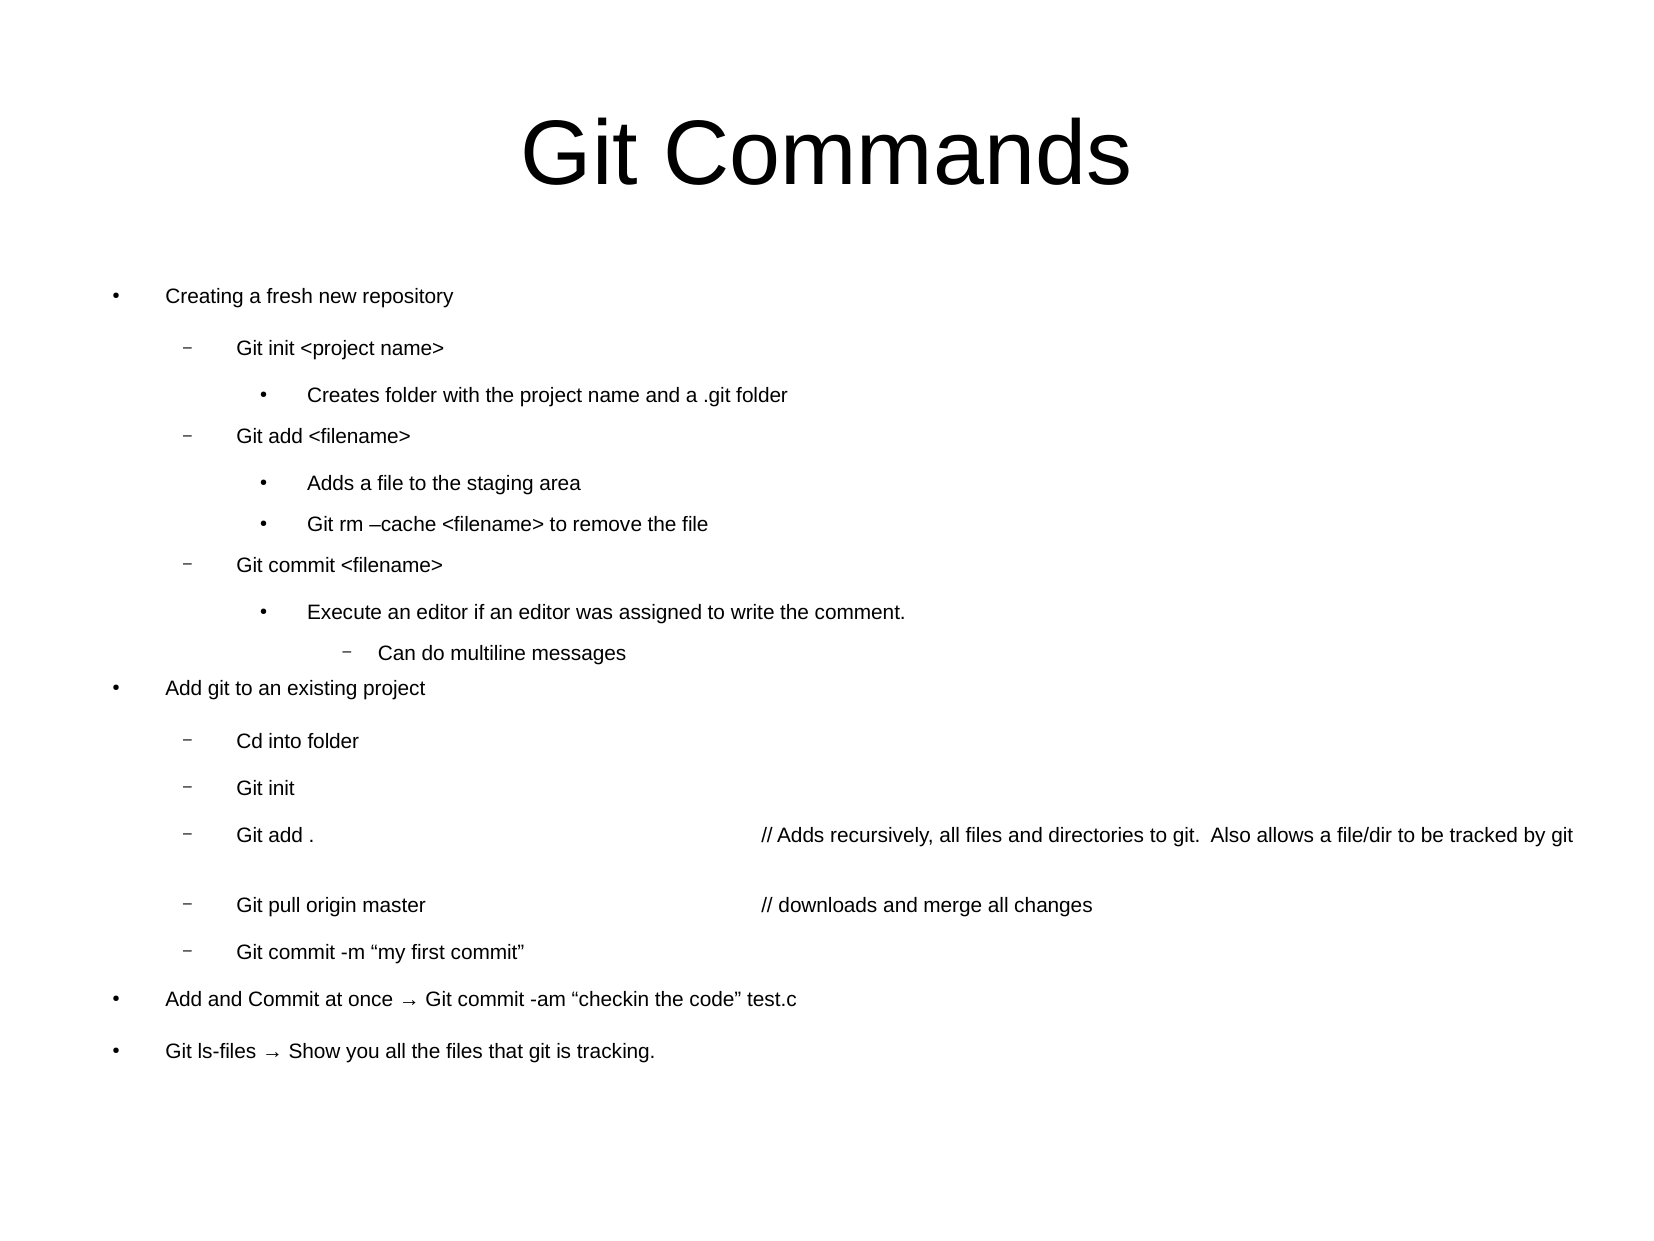

# Git Commands
Creating a fresh new repository
Git init <project name>
Creates folder with the project name and a .git folder
Git add <filename>
Adds a file to the staging area
Git rm –cache <filename> to remove the file
Git commit <filename>
Execute an editor if an editor was assigned to write the comment.
Can do multiline messages
Add git to an existing project
Cd into folder
Git init
Git add . 						// Adds recursively, all files and directories to git. Also allows a file/dir to be tracked by git
Git pull origin master					// downloads and merge all changes
Git commit -m “my first commit”
Add and Commit at once → Git commit -am “checkin the code” test.c
Git ls-files → Show you all the files that git is tracking.